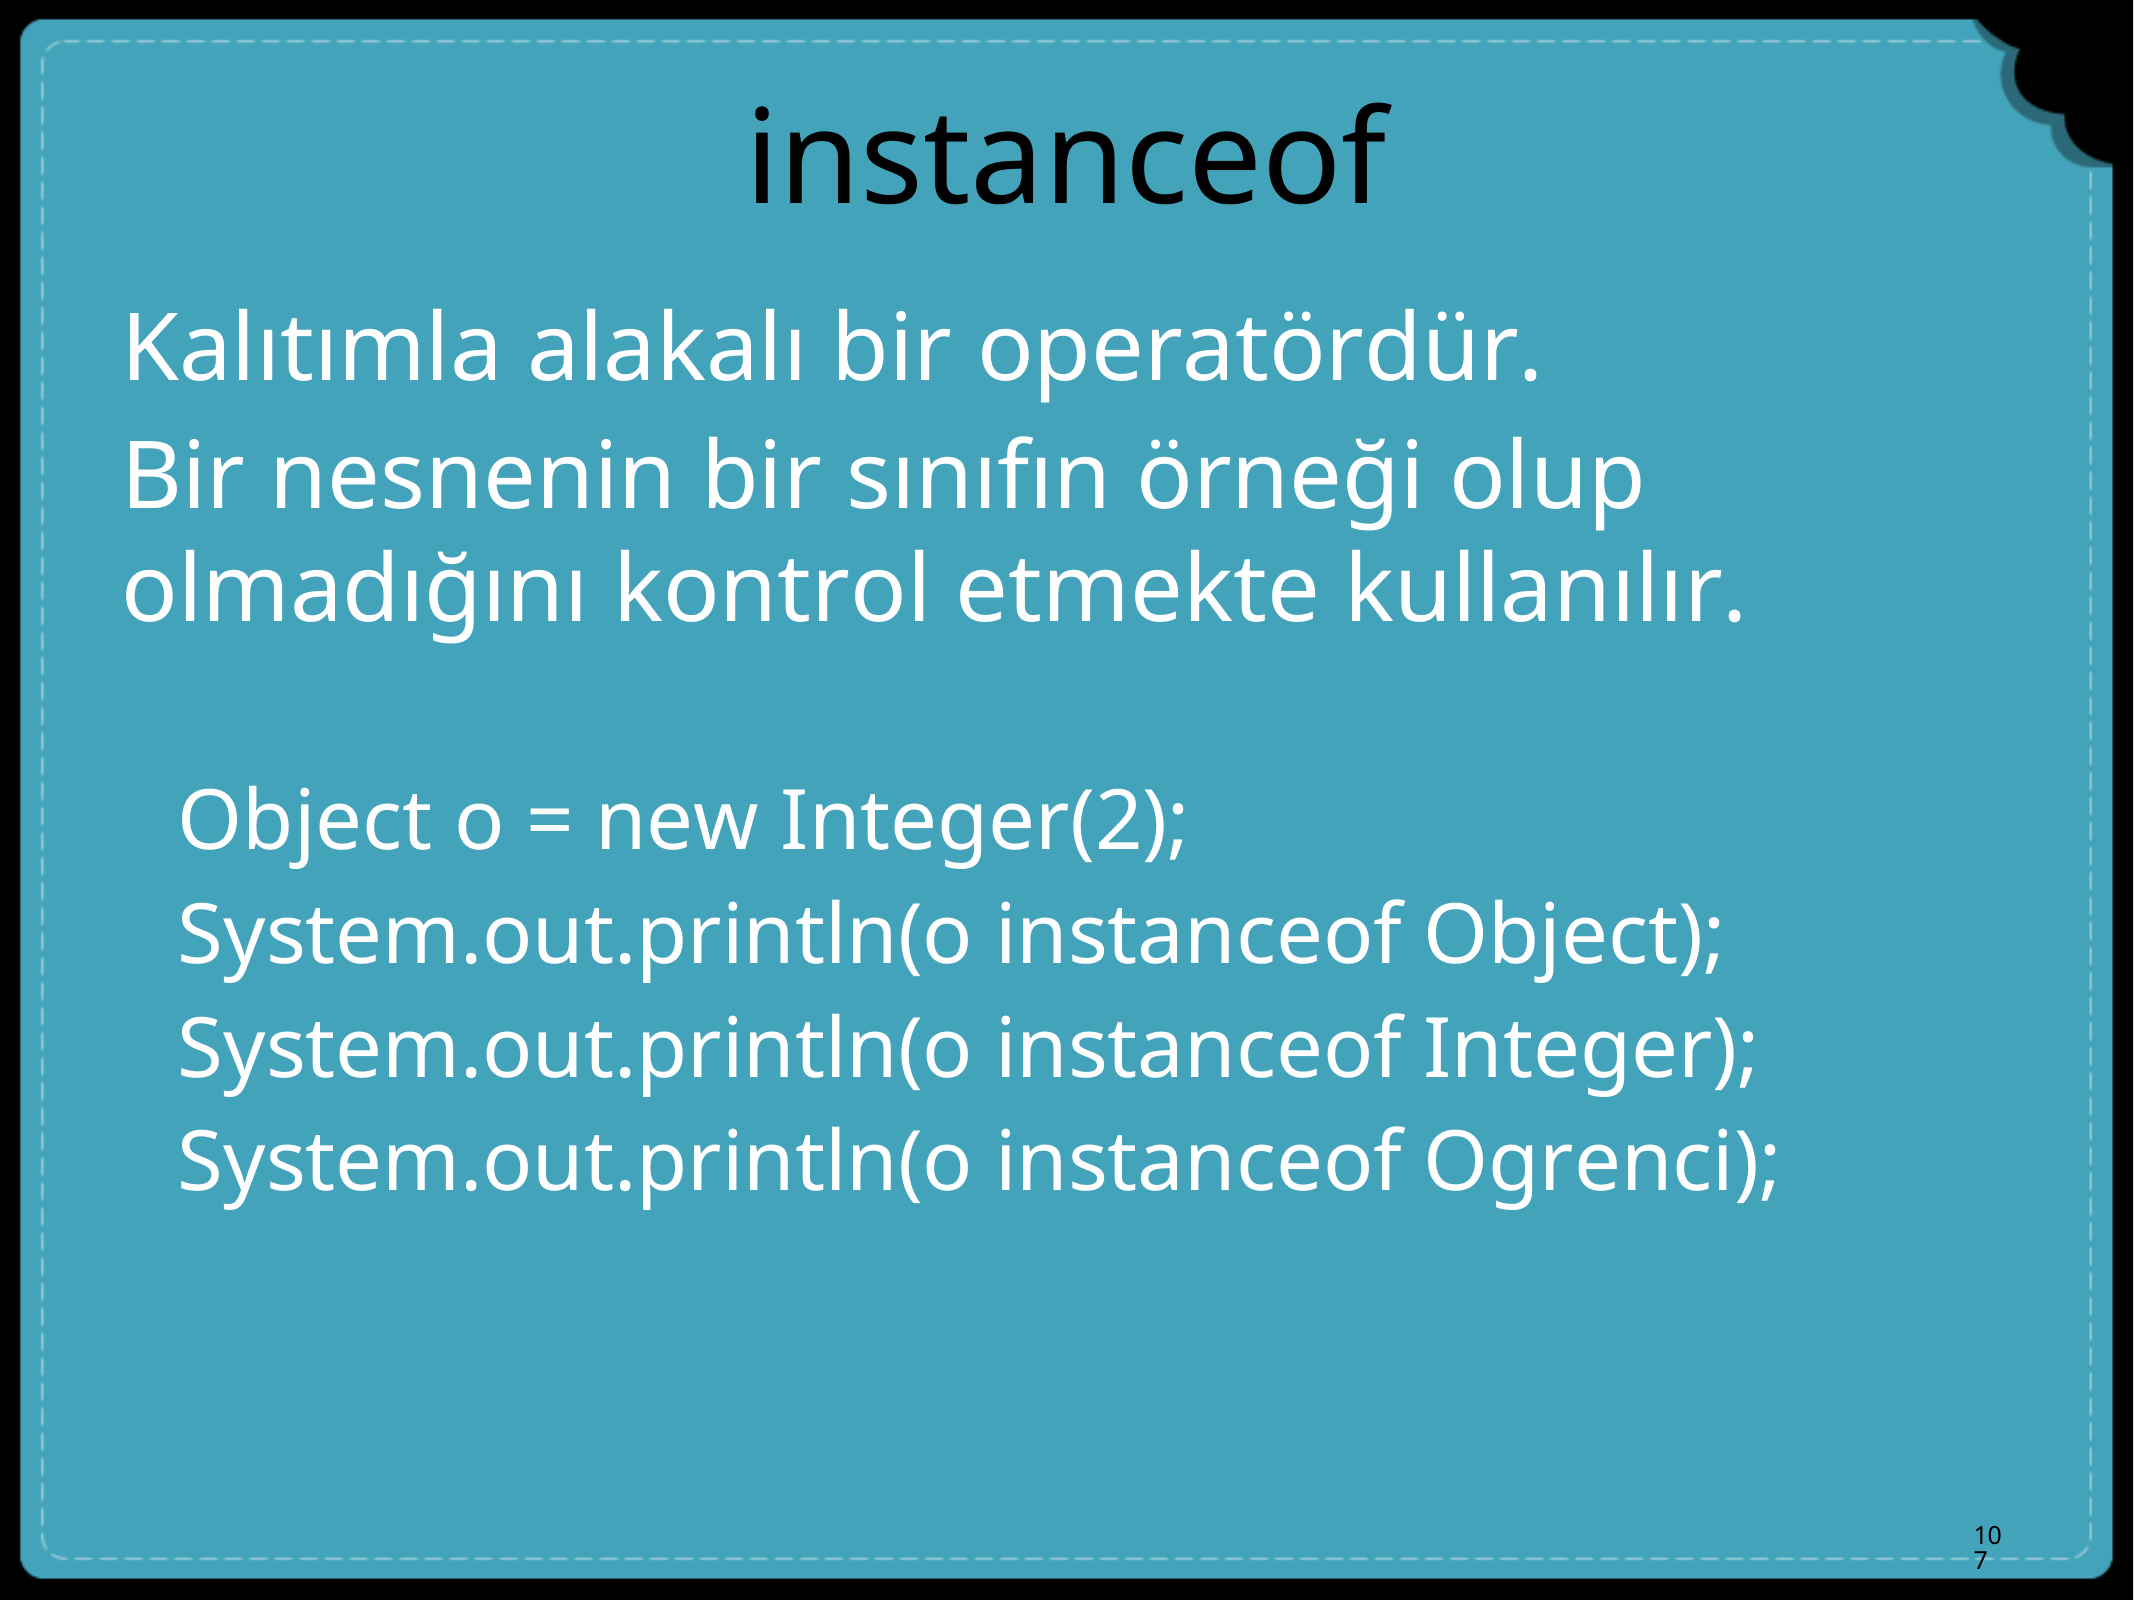

# instanceof
Kalıtımla alakalı bir operatördür.
Bir nesnenin bir sınıfın örneği olup olmadığını kontrol etmekte kullanılır.
Object o = new Integer(2);
System.out.println(o instanceof Object);
System.out.println(o instanceof Integer);
System.out.println(o instanceof Ogrenci);
107